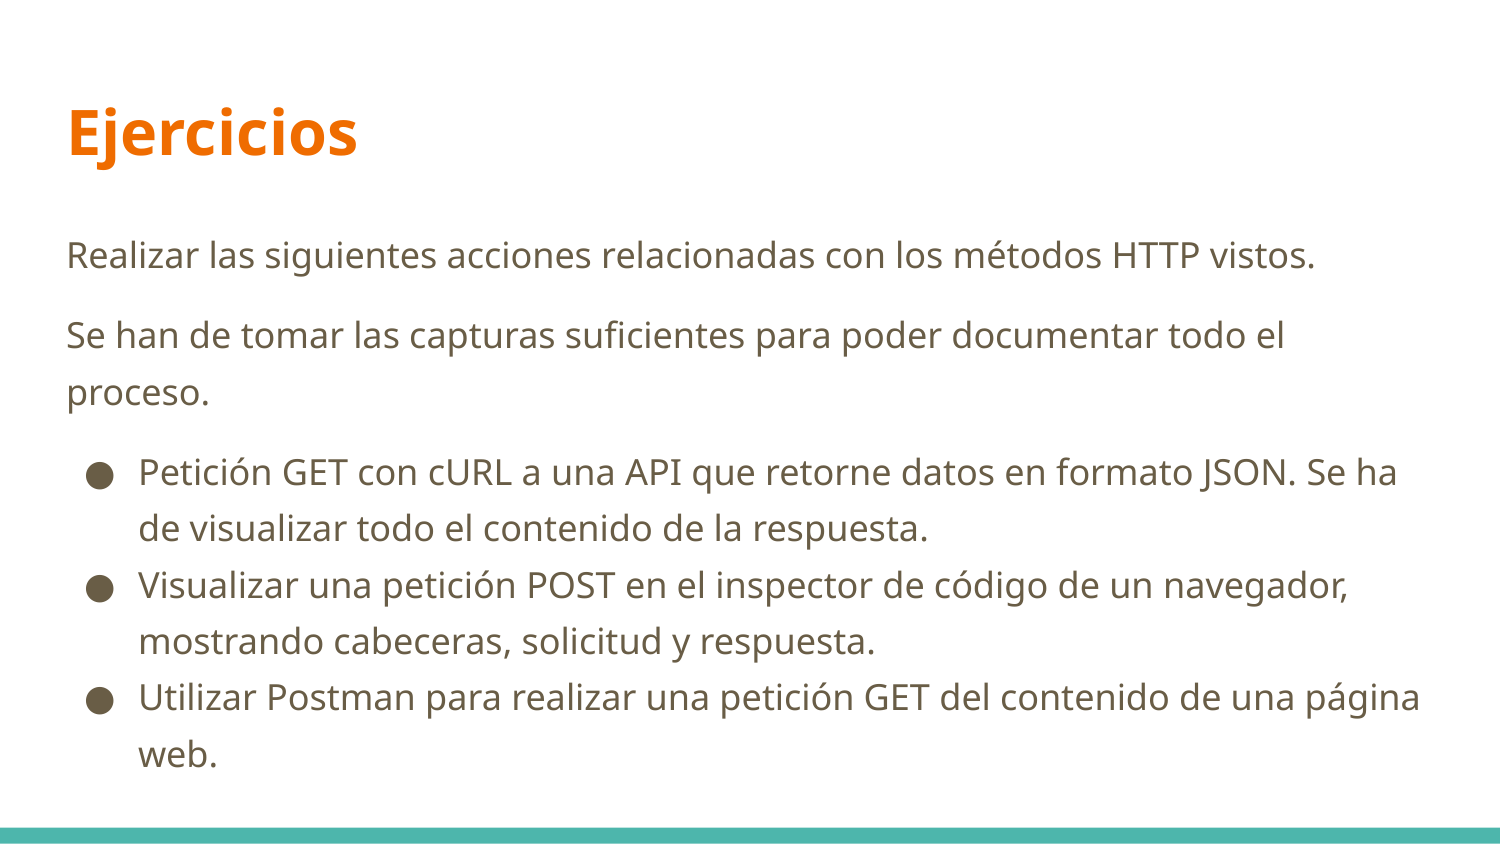

# Ejercicios
Realizar las siguientes acciones relacionadas con los métodos HTTP vistos.
Se han de tomar las capturas suficientes para poder documentar todo el proceso.
Petición GET con cURL a una API que retorne datos en formato JSON. Se ha de visualizar todo el contenido de la respuesta.
Visualizar una petición POST en el inspector de código de un navegador, mostrando cabeceras, solicitud y respuesta.
Utilizar Postman para realizar una petición GET del contenido de una página web.